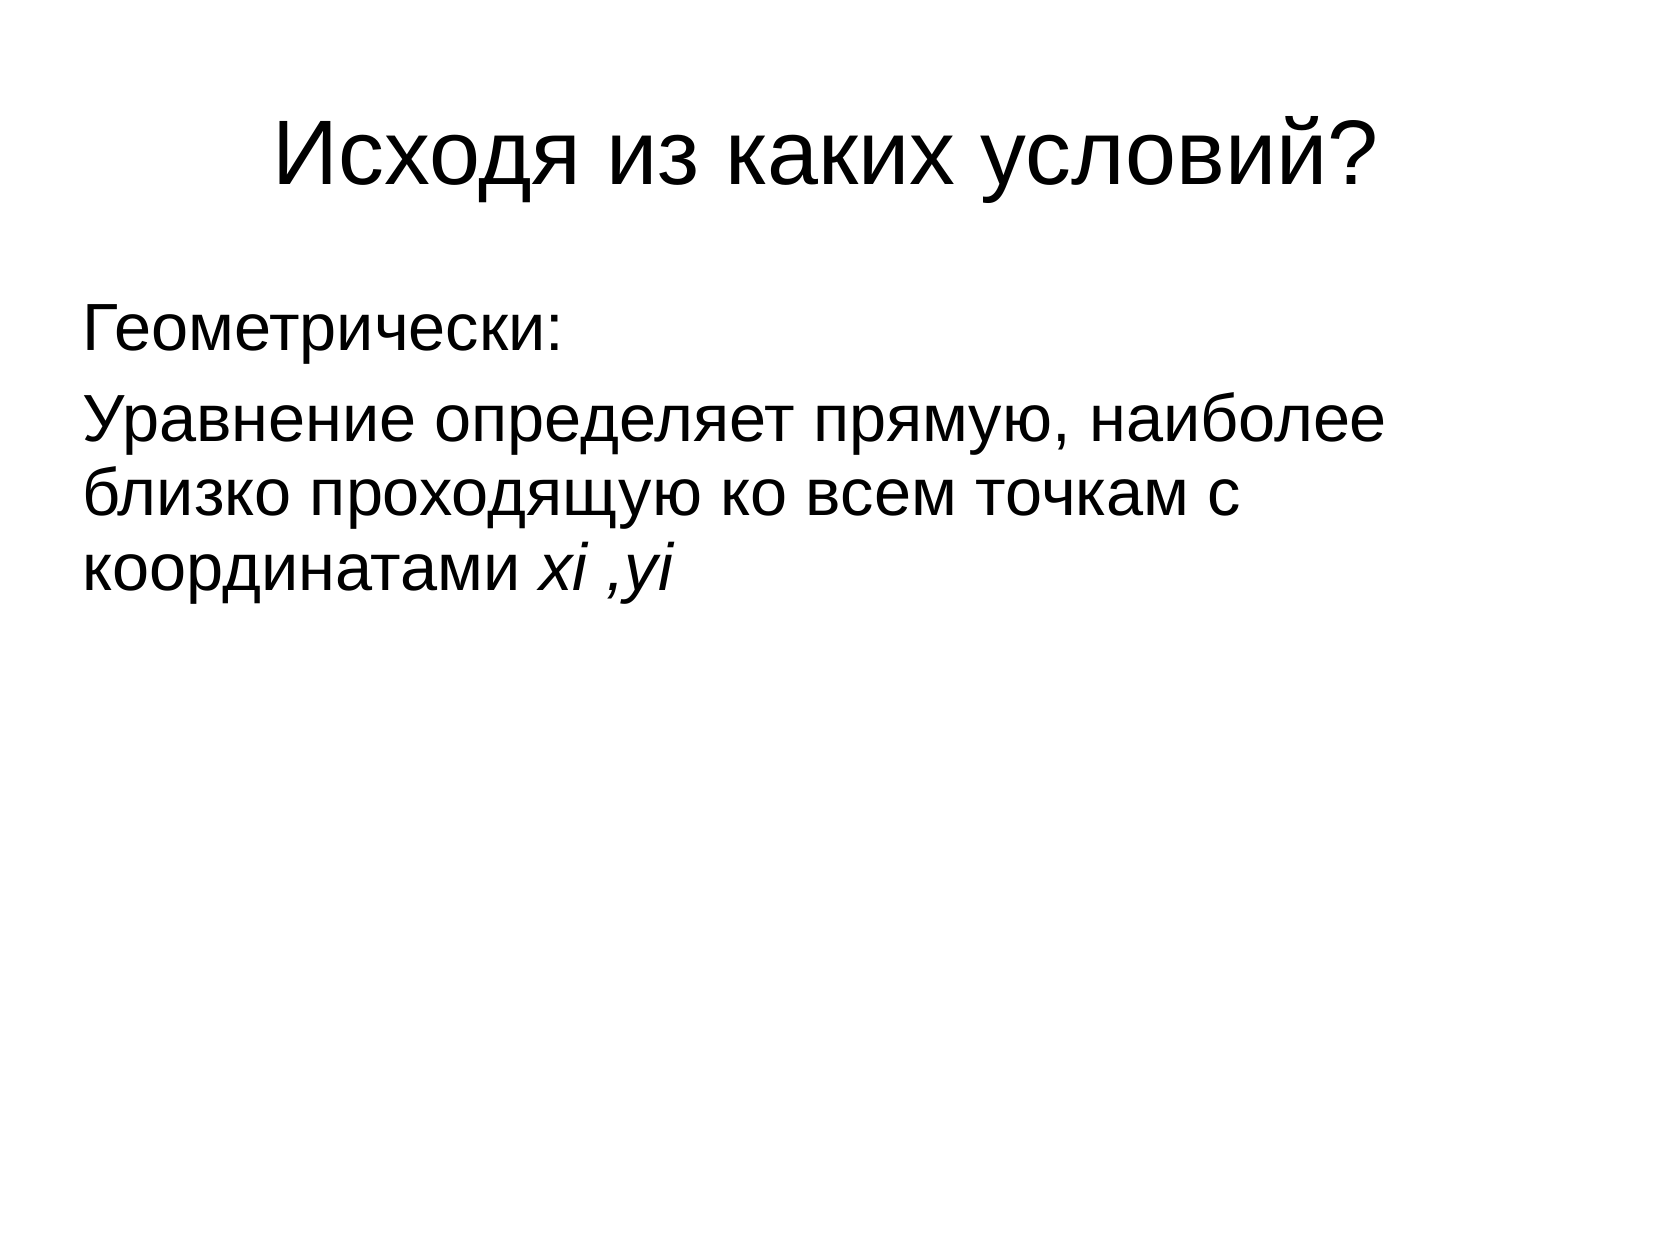

# Исходя из каких условий?
Геометрически:
Уравнение определяет прямую, наиболее близко проходящую ко всем точкам с координатами xi ,yi